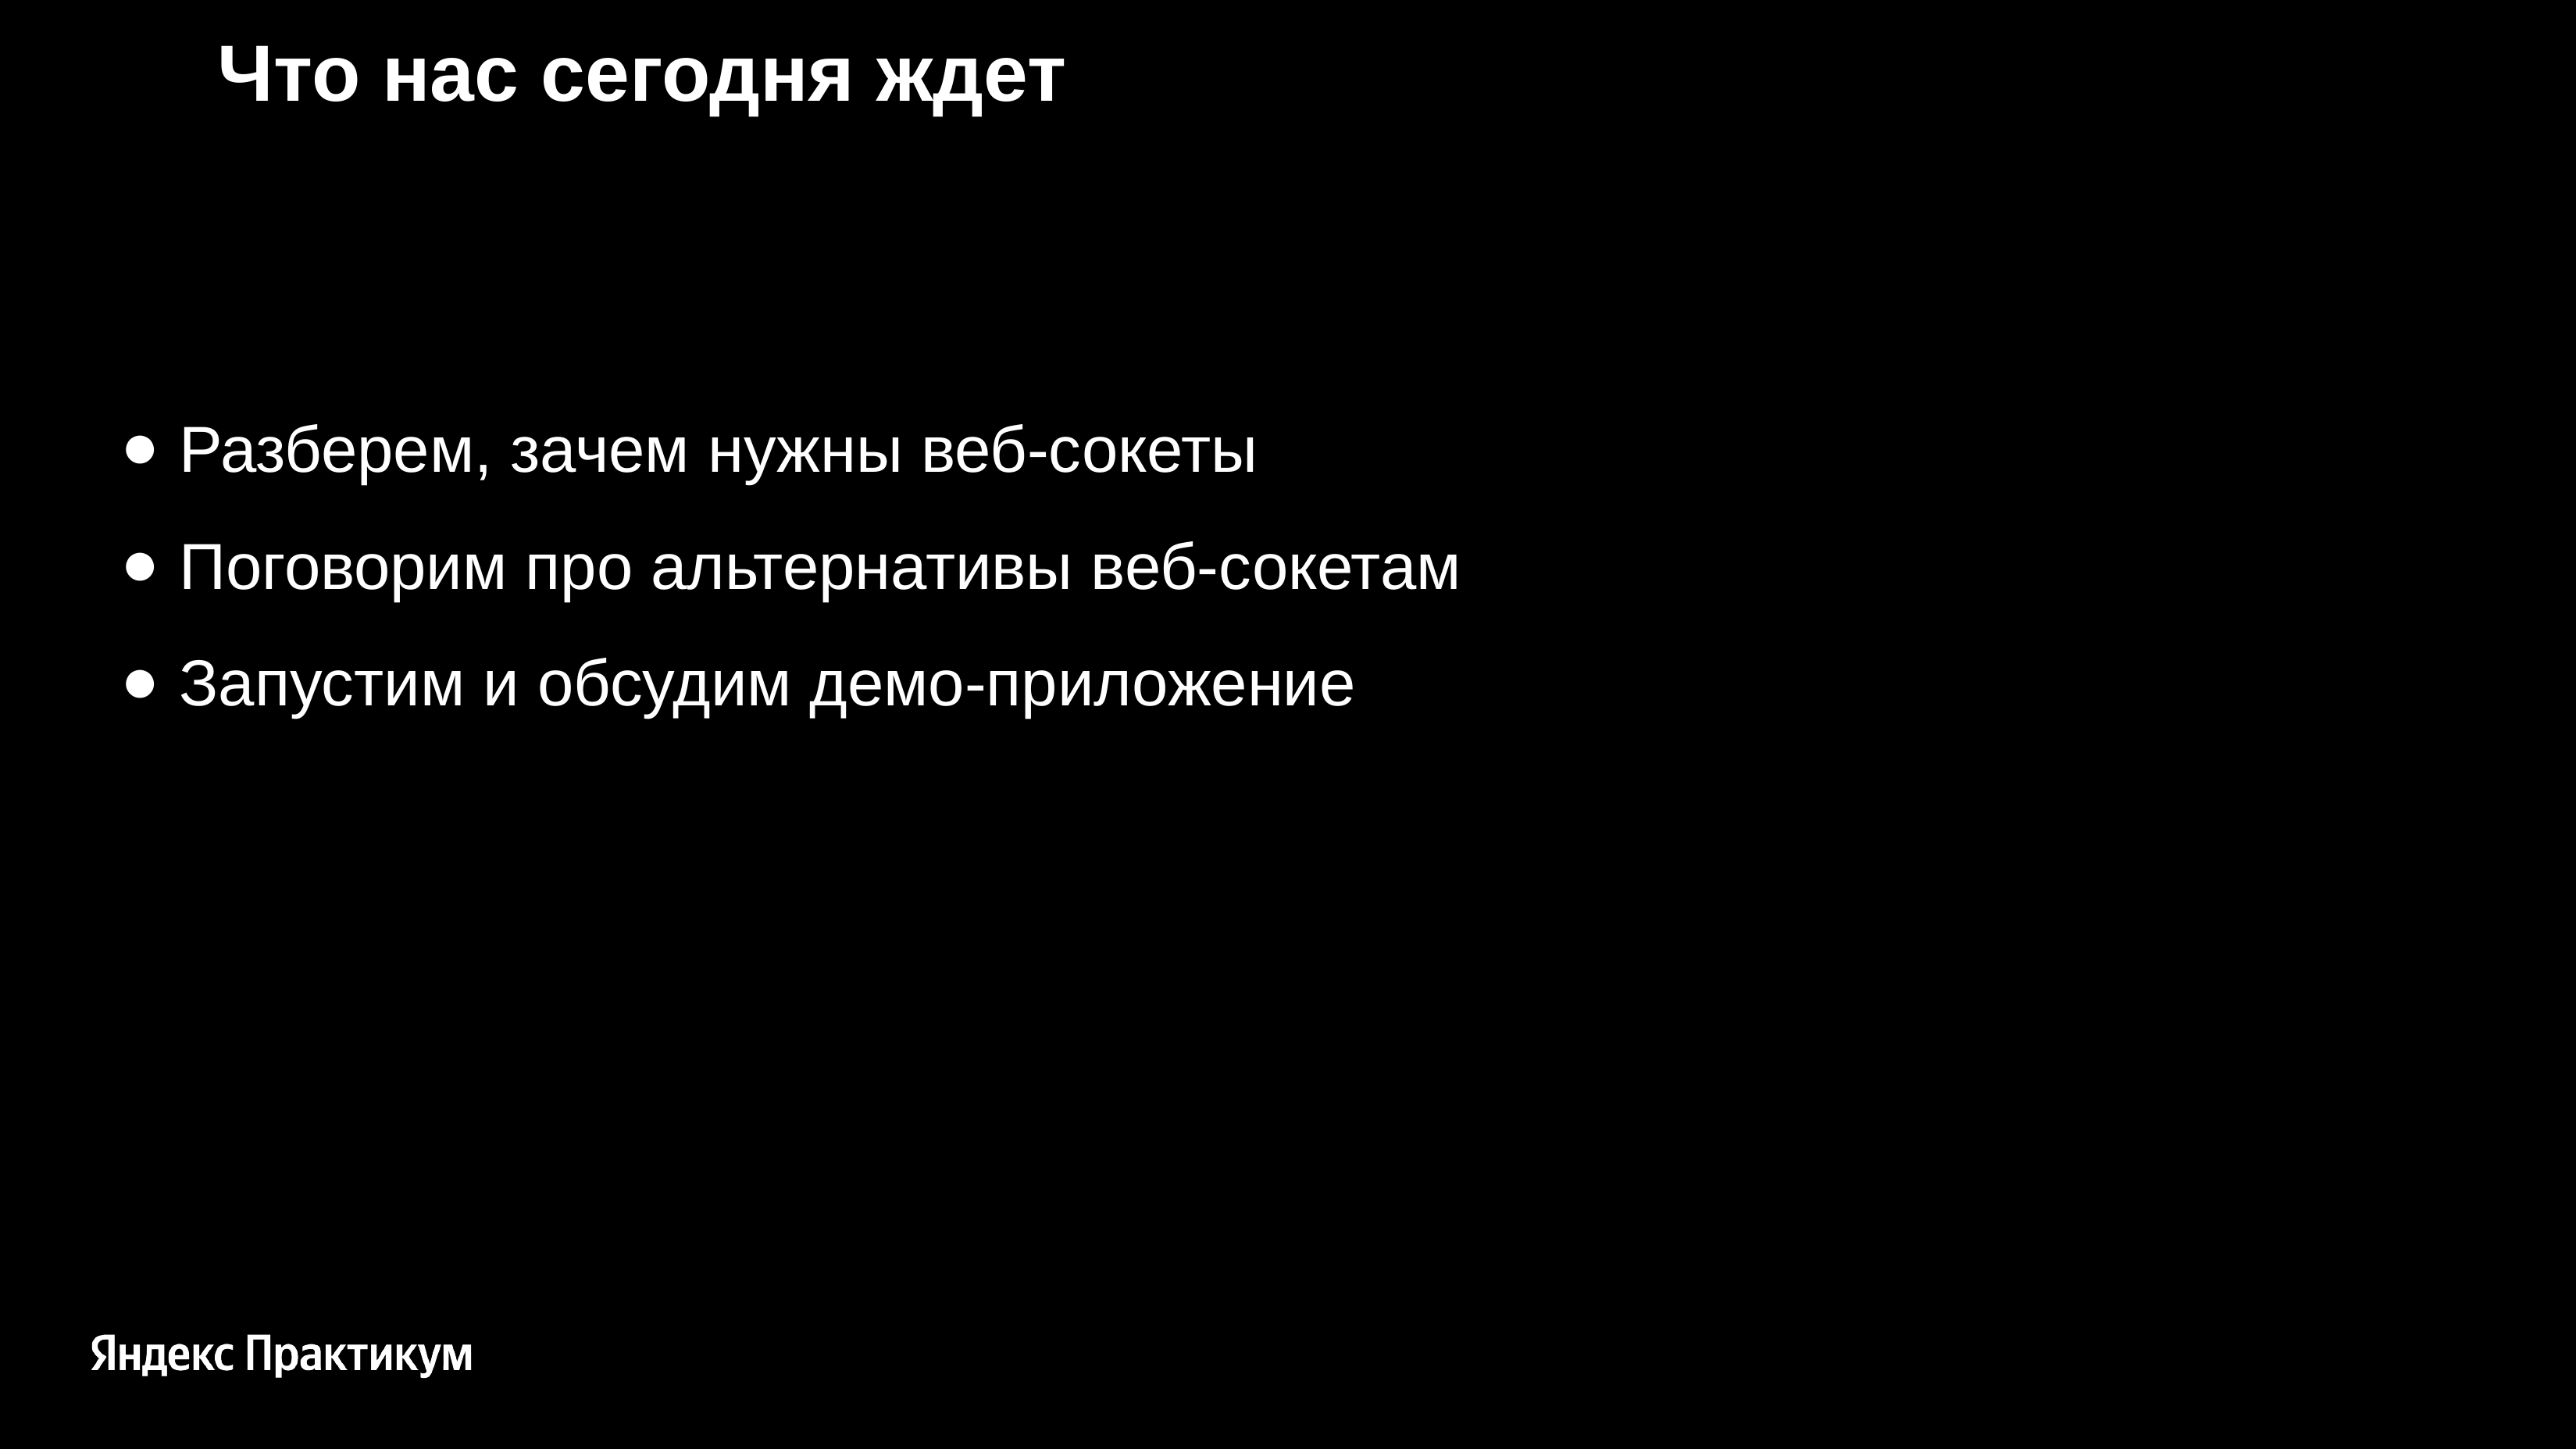

# Что нас сегодня ждет
Разберем, зачем нужны веб-сокеты
Поговорим про альтернативы веб-сокетам
Запустим и обсудим демо-приложение